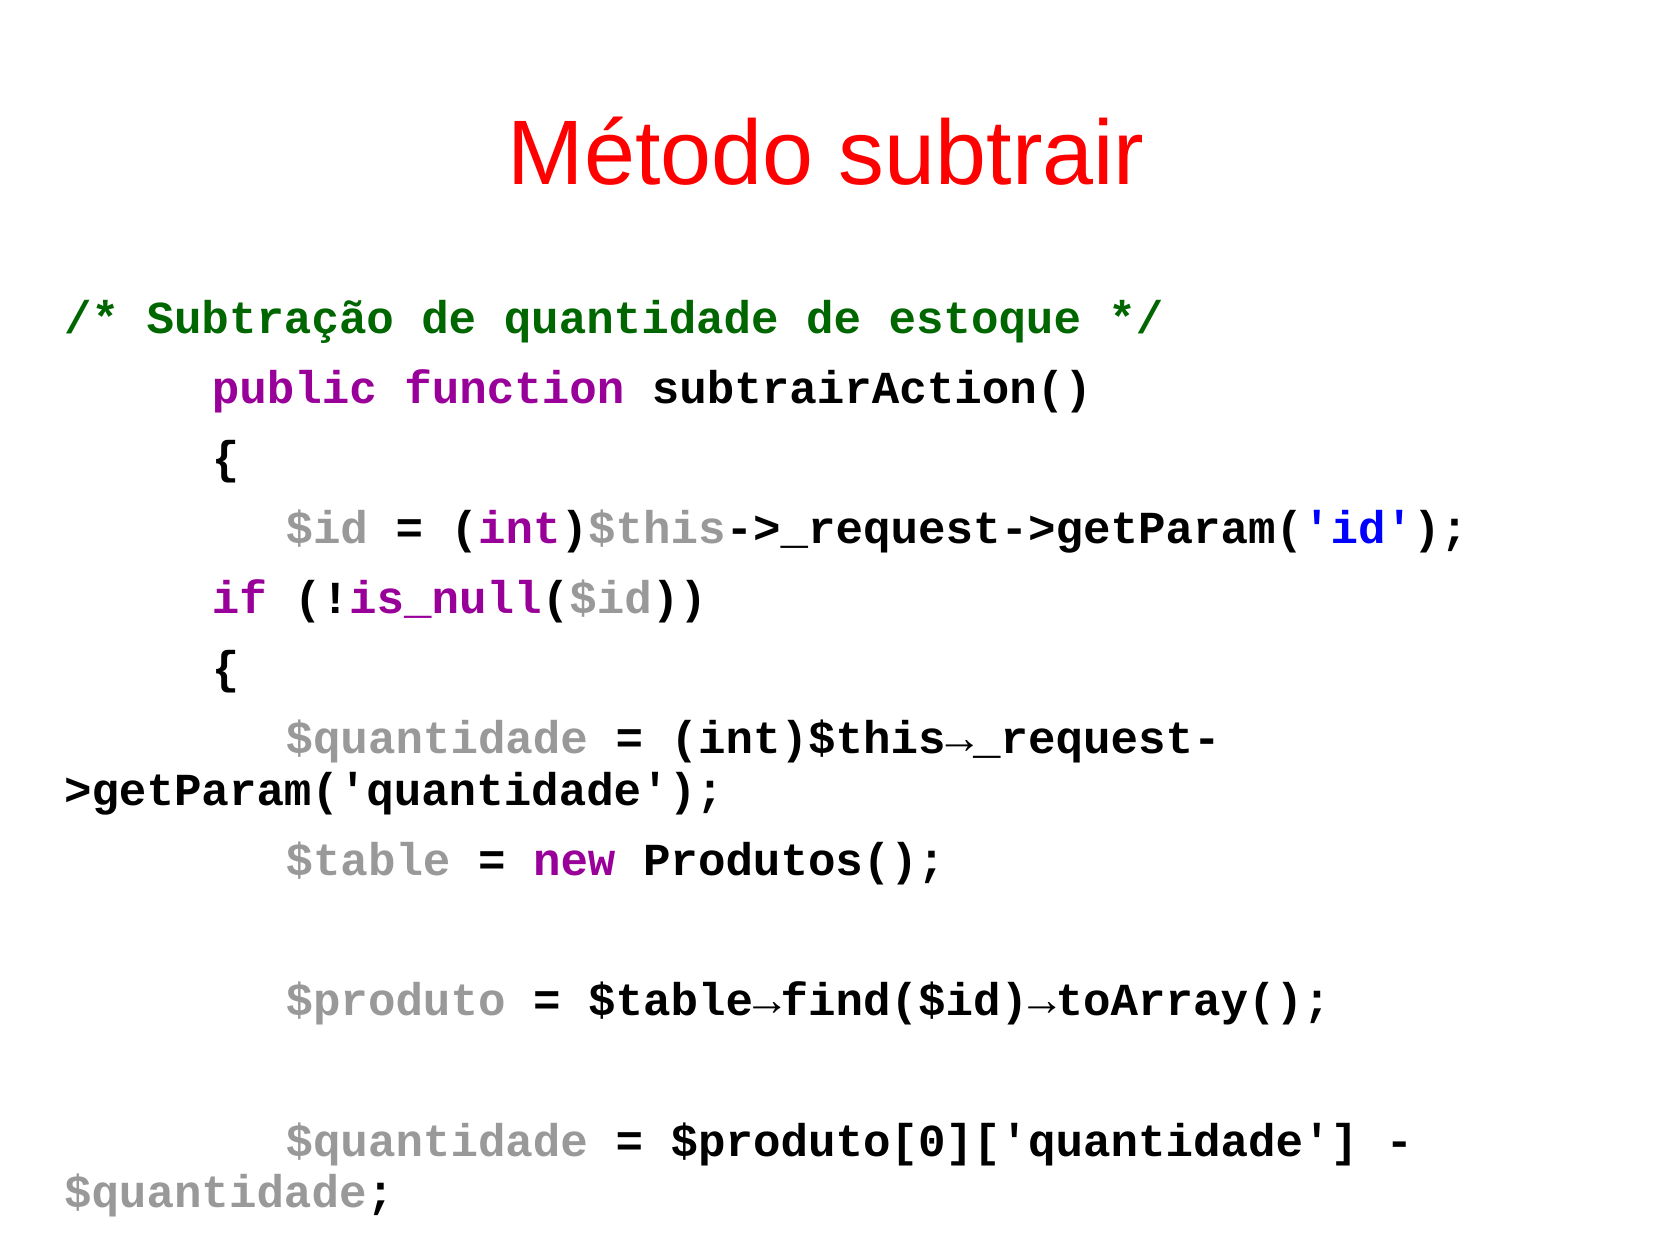

# Método subtrair
/* Subtração de quantidade de estoque */
 		public function subtrairAction()
 		{
 			$id = (int)$this->_request->getParam('id');
 		if (!is_null($id))
 		{
 			$quantidade = (int)$this→_request->getParam('quantidade');
 			$table = new Produtos();
 			$produto = $table→find($id)→toArray();
 			$quantidade = $produto[0]['quantidade'] - $quantidade;